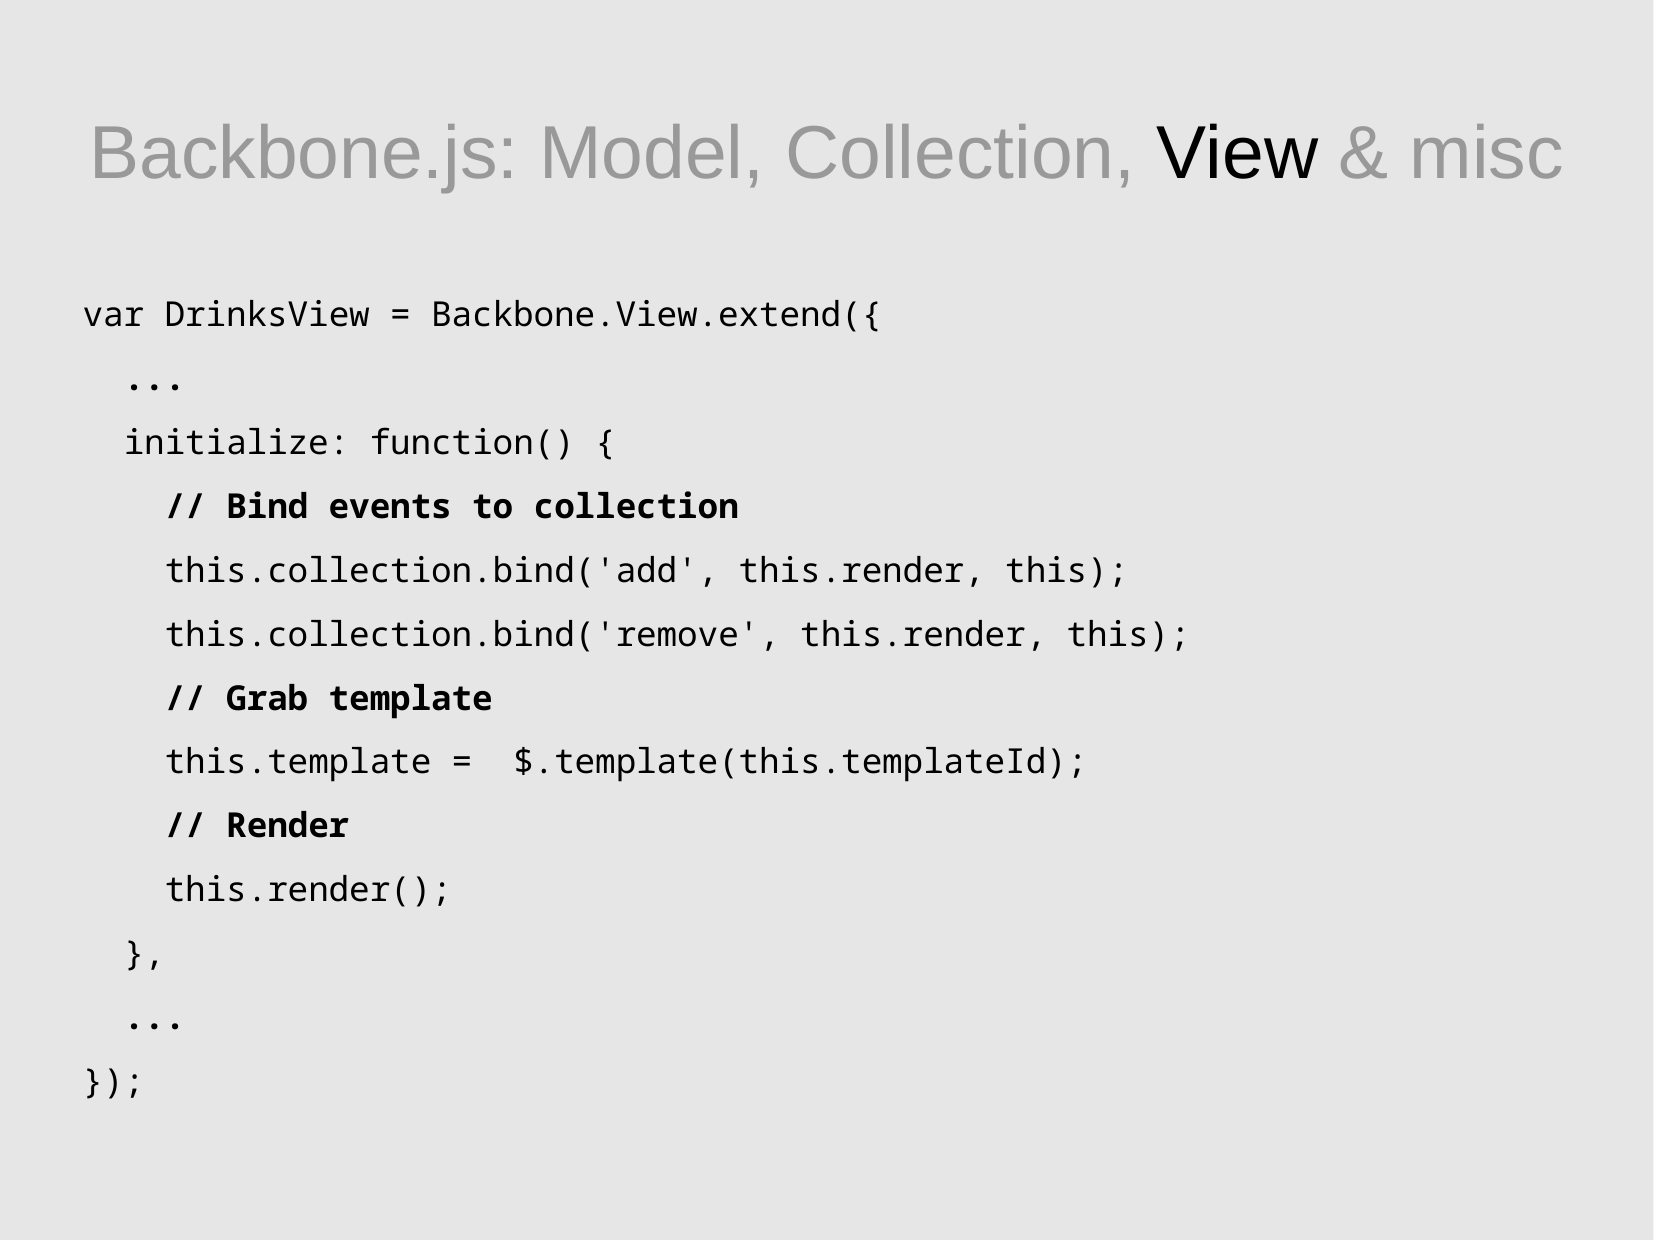

# Backbone.js: Model, Collection, View & misc
var DrinksView = Backbone.View.extend({
 ...
 initialize: function() {
 // Bind events to collection
 this.collection.bind('add', this.render, this);
 this.collection.bind('remove', this.render, this);
 // Grab template
 this.template = $.template(this.templateId);
 // Render
 this.render();
 },
 ...
});